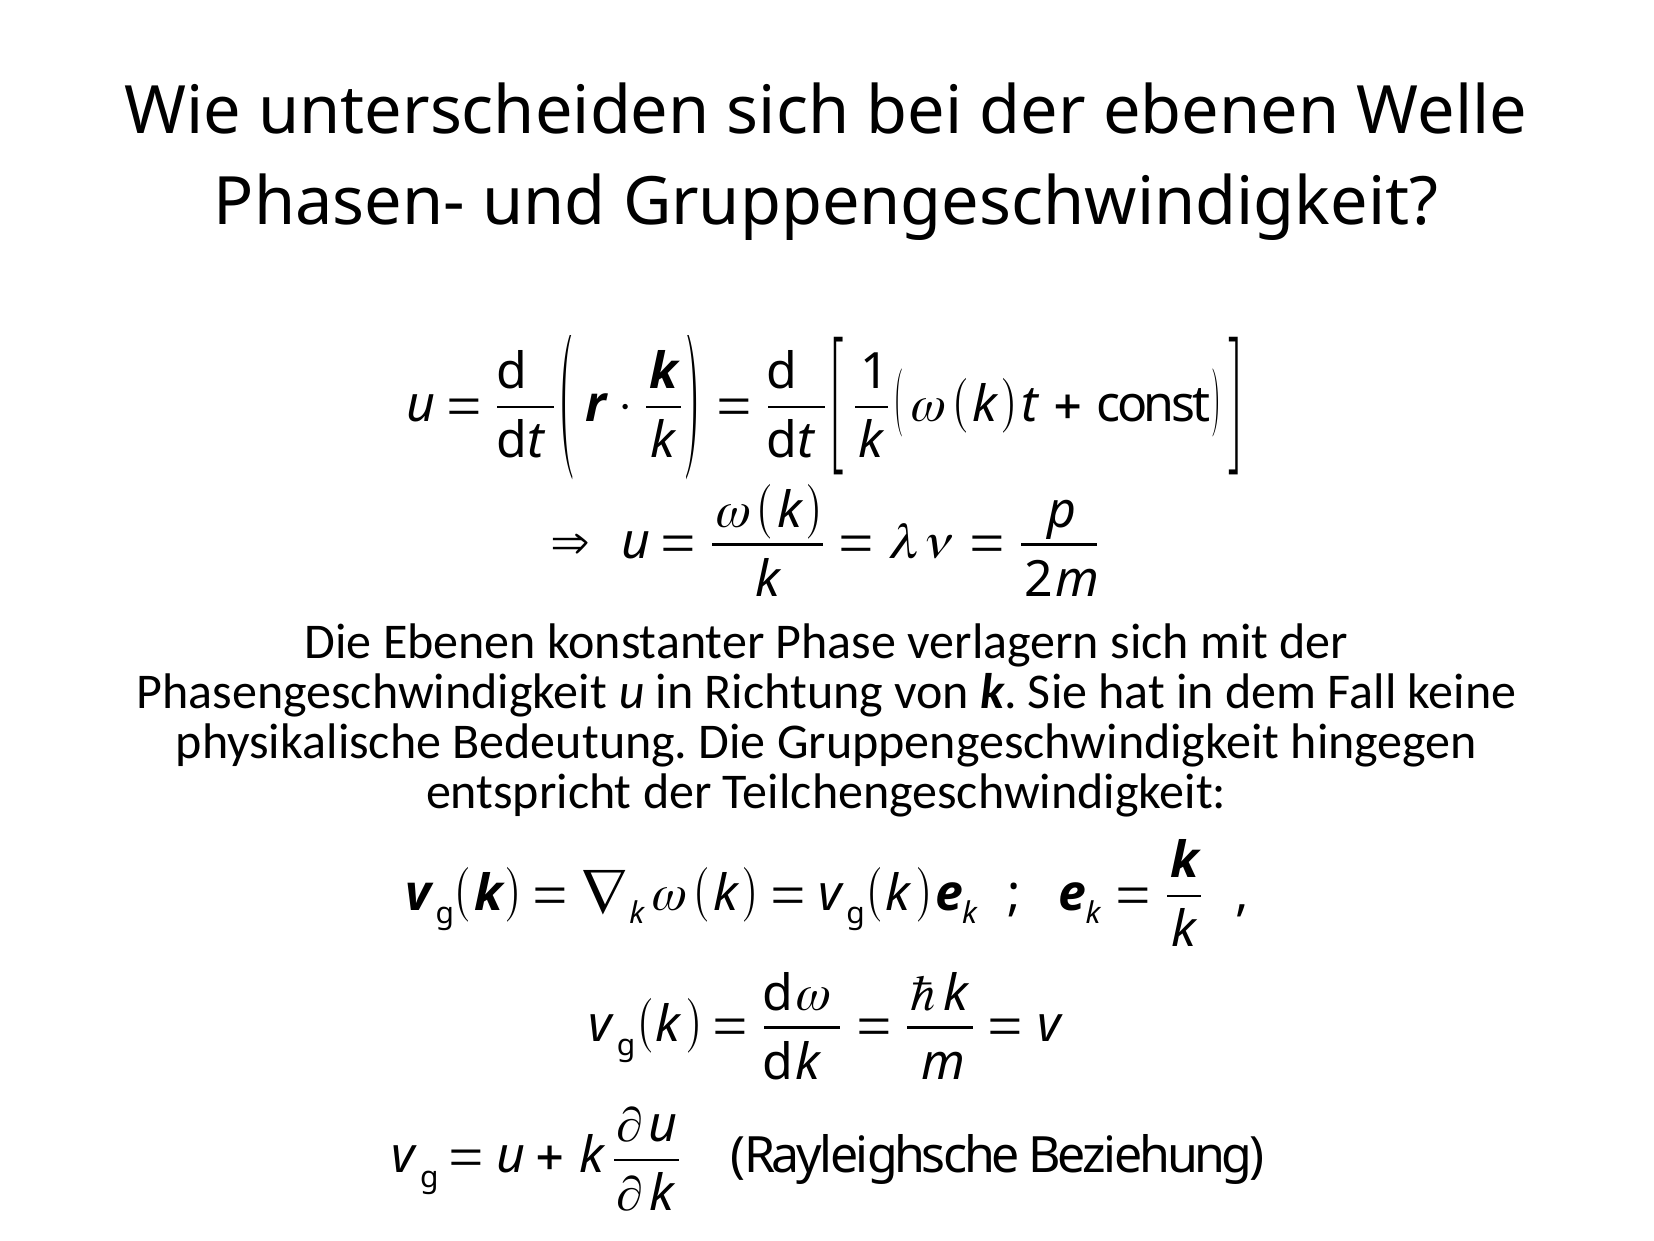

# Wie unterscheiden sich bei der ebenen Welle Phasen- und Gruppengeschwindigkeit?
Die Ebenen konstanter Phase verlagern sich mit der Phasengeschwindigkeit u in Richtung von k. Sie hat in dem Fall keine physikalische Bedeutung. Die Gruppengeschwindigkeit hingegen entspricht der Teilchengeschwindigkeit: